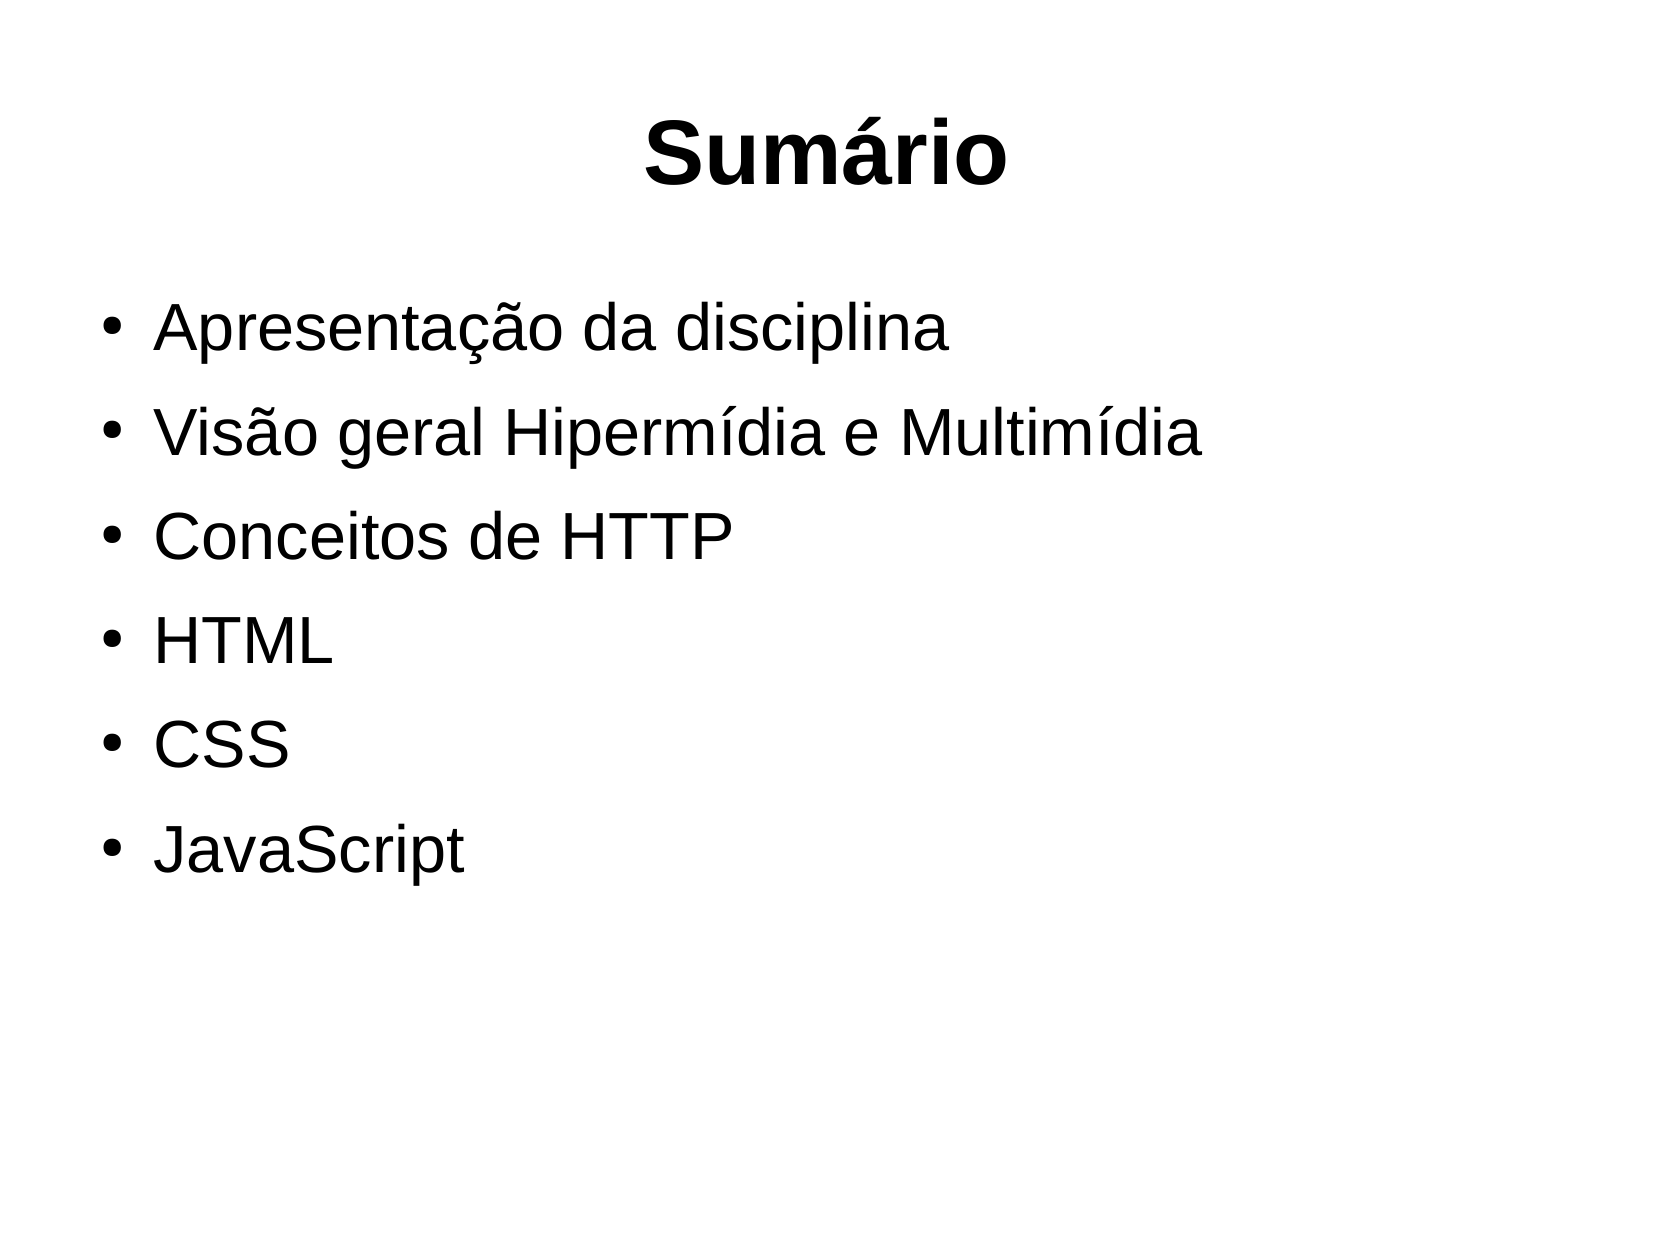

# Sumário
Apresentação da disciplina
Visão geral Hipermídia e Multimídia
Conceitos de HTTP
HTML
CSS
JavaScript